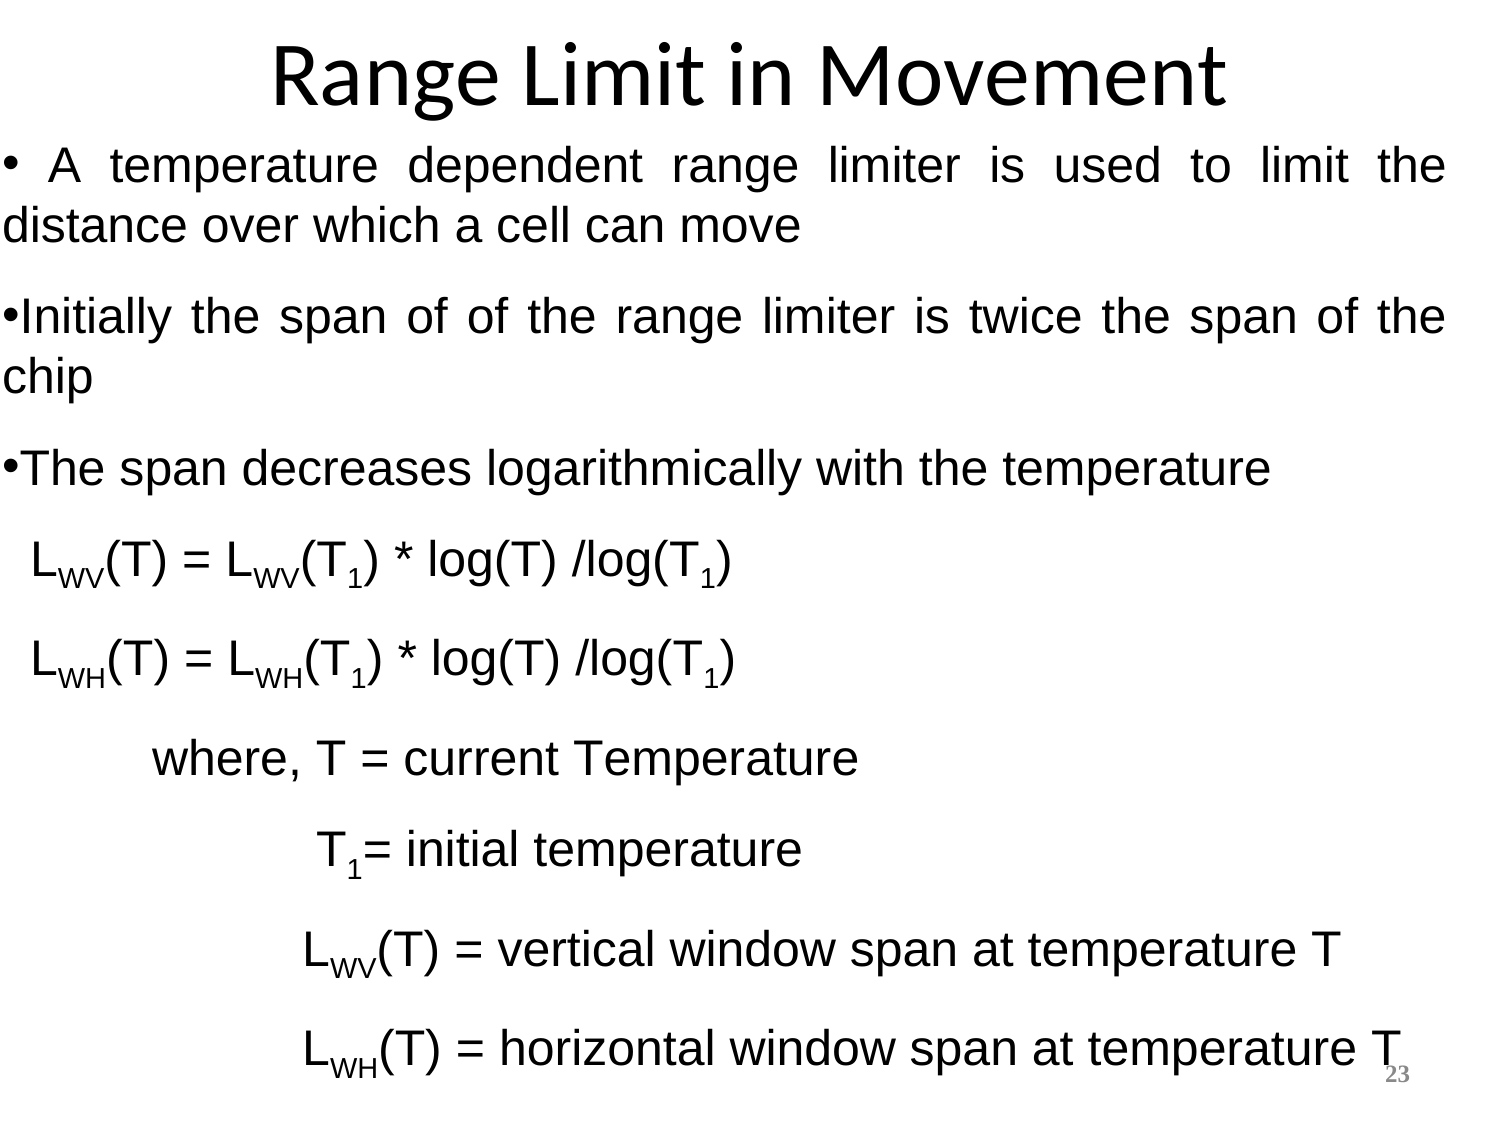

# Range Limit in Movement
 A temperature dependent range limiter is used to limit the distance over which a cell can move
Initially the span of of the range limiter is twice the span of the chip
The span decreases logarithmically with the temperature
 LWV(T) = LWV(T1) * log(T) /log(T1)
 LWH(T) = LWH(T1) * log(T) /log(T1)
	where, T = current Temperature
		 T1= initial temperature
		LWV(T) = vertical window span at temperature T
		LWH(T) = horizontal window span at temperature T